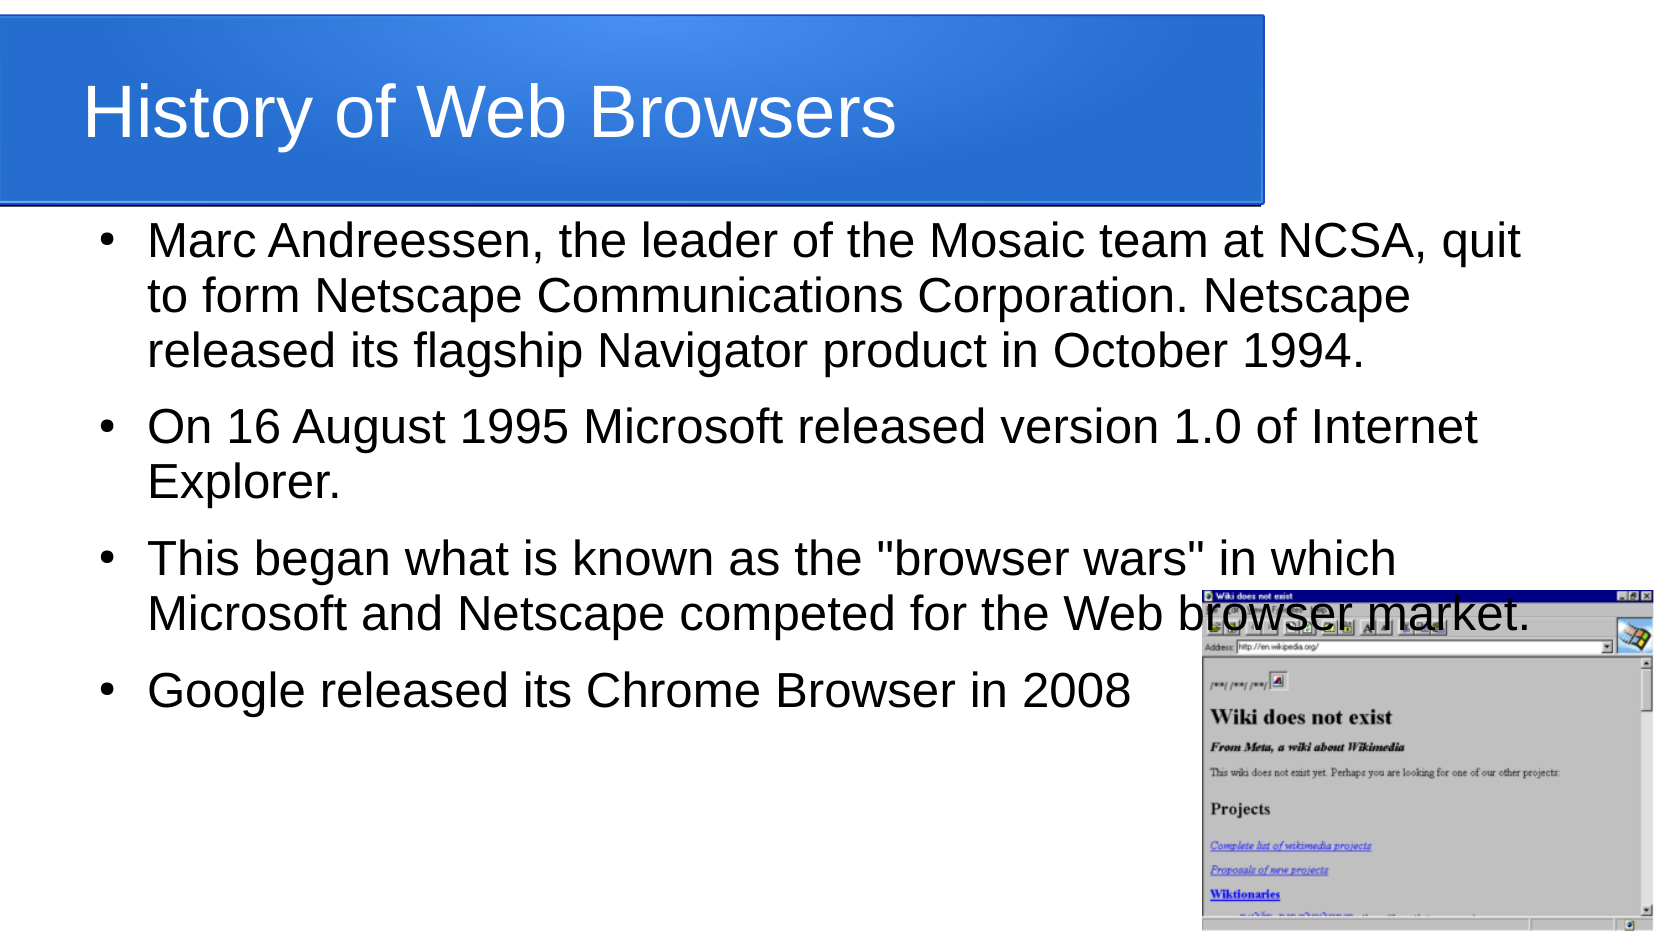

# History of Web Browsers
Marc Andreessen, the leader of the Mosaic team at NCSA, quit to form Netscape Communications Corporation. Netscape released its flagship Navigator product in October 1994.
On 16 August 1995 Microsoft released version 1.0 of Internet Explorer.
This began what is known as the "browser wars" in which Microsoft and Netscape competed for the Web browser market.
Google released its Chrome Browser in 2008